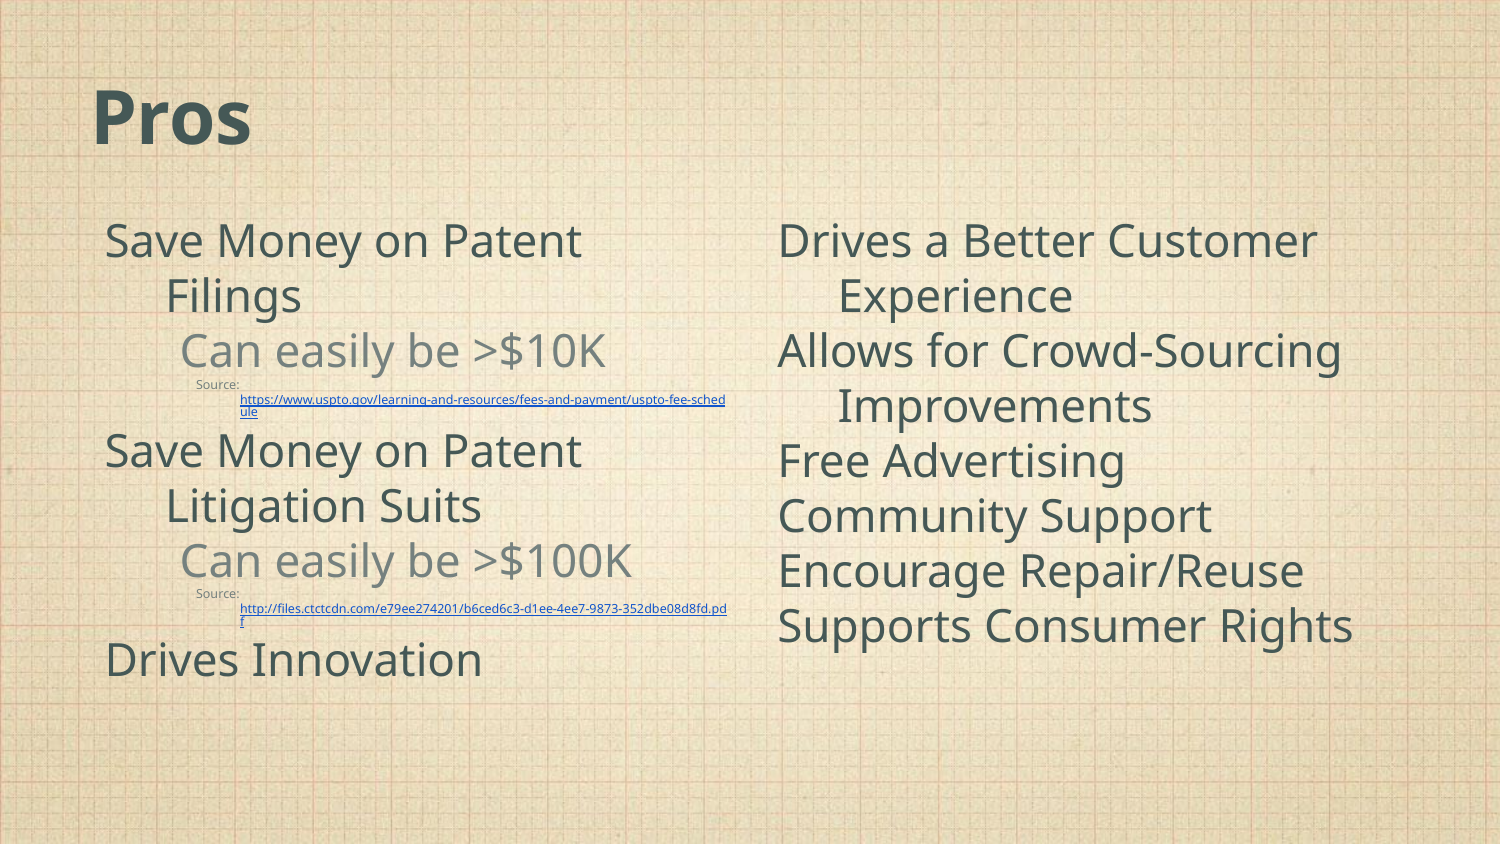

# Pros
Save Money on Patent Filings
Can easily be >$10K
Source:https://www.uspto.gov/learning-and-resources/fees-and-payment/uspto-fee-schedule
Save Money on Patent Litigation Suits
Can easily be >$100K
Source:http://files.ctctcdn.com/e79ee274201/b6ced6c3-d1ee-4ee7-9873-352dbe08d8fd.pdf
Drives Innovation
Drives a Better Customer Experience
Allows for Crowd-Sourcing Improvements
Free Advertising
Community Support
Encourage Repair/Reuse
Supports Consumer Rights